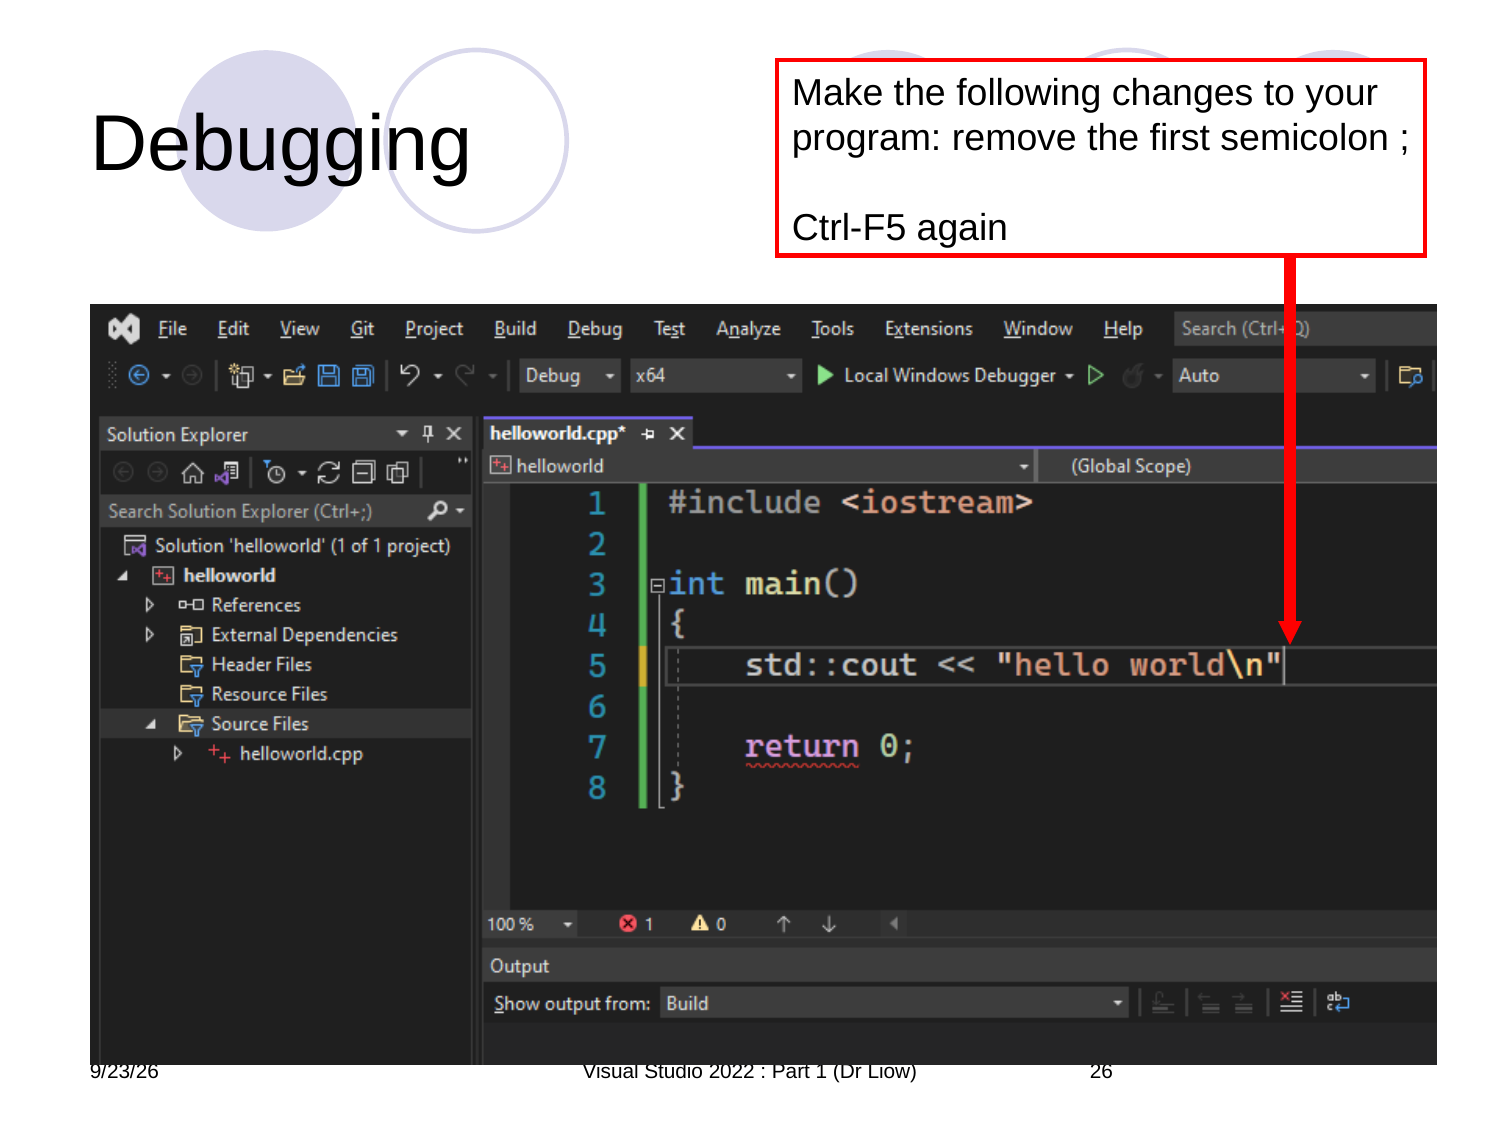

# Debugging
Make the following changes to your
program: remove the first semicolon ;
Ctrl-F5 again
Visual Studio 2022 : Part 1 (Dr Liow)